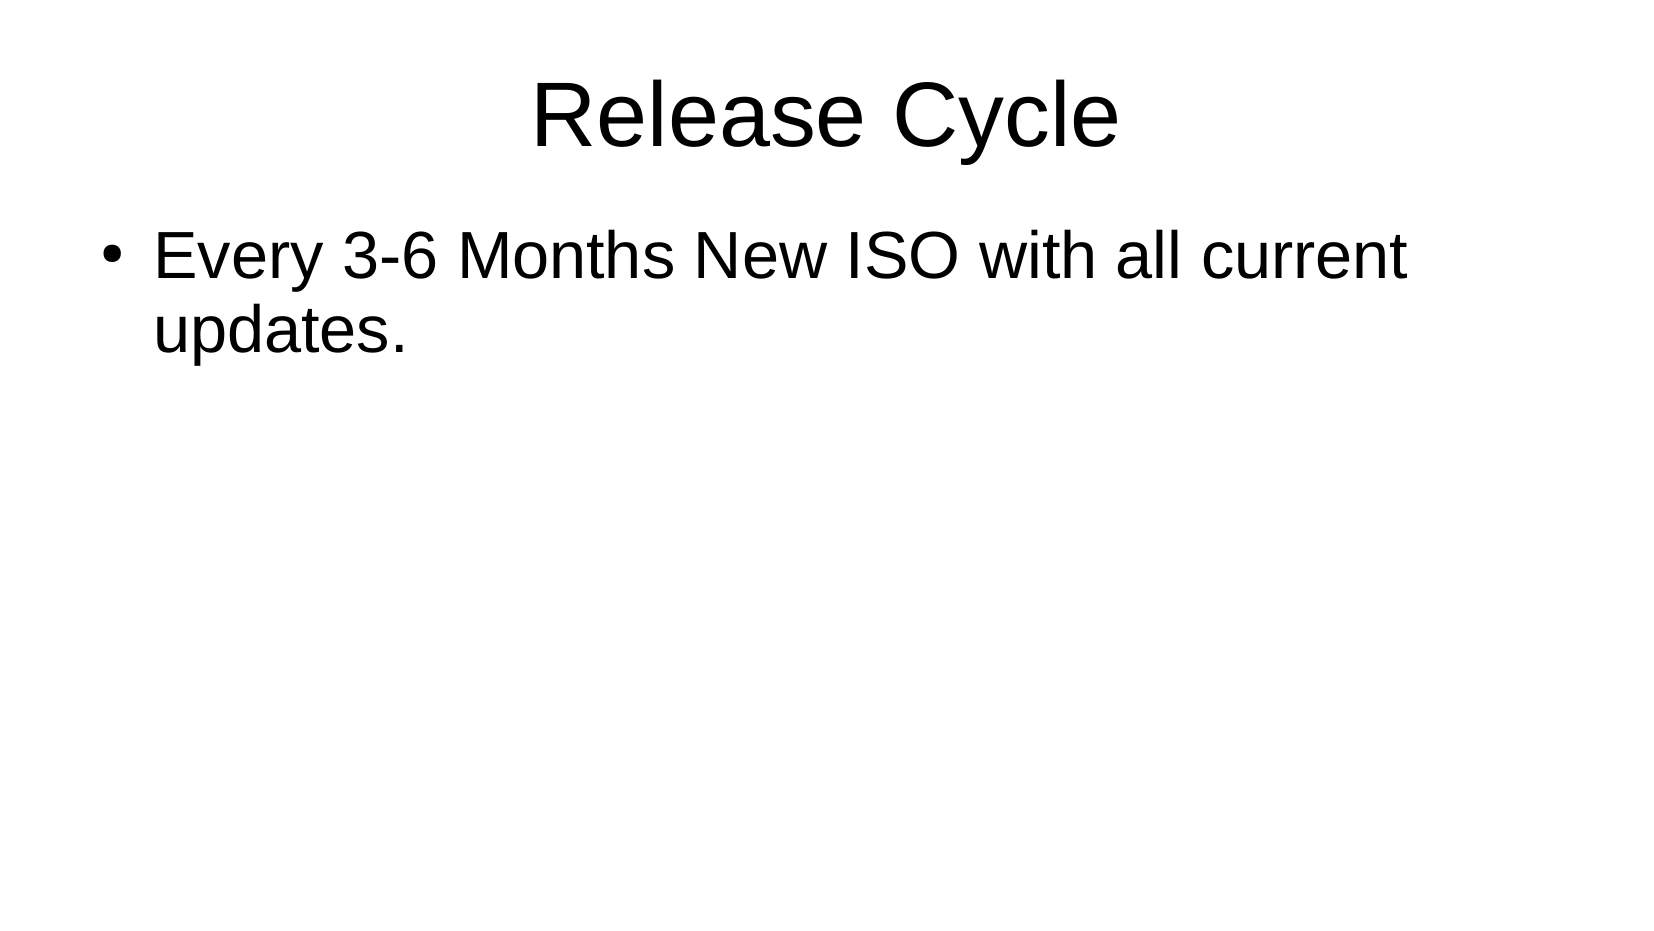

# Release Cycle
Every 3-6 Months New ISO with all current updates.